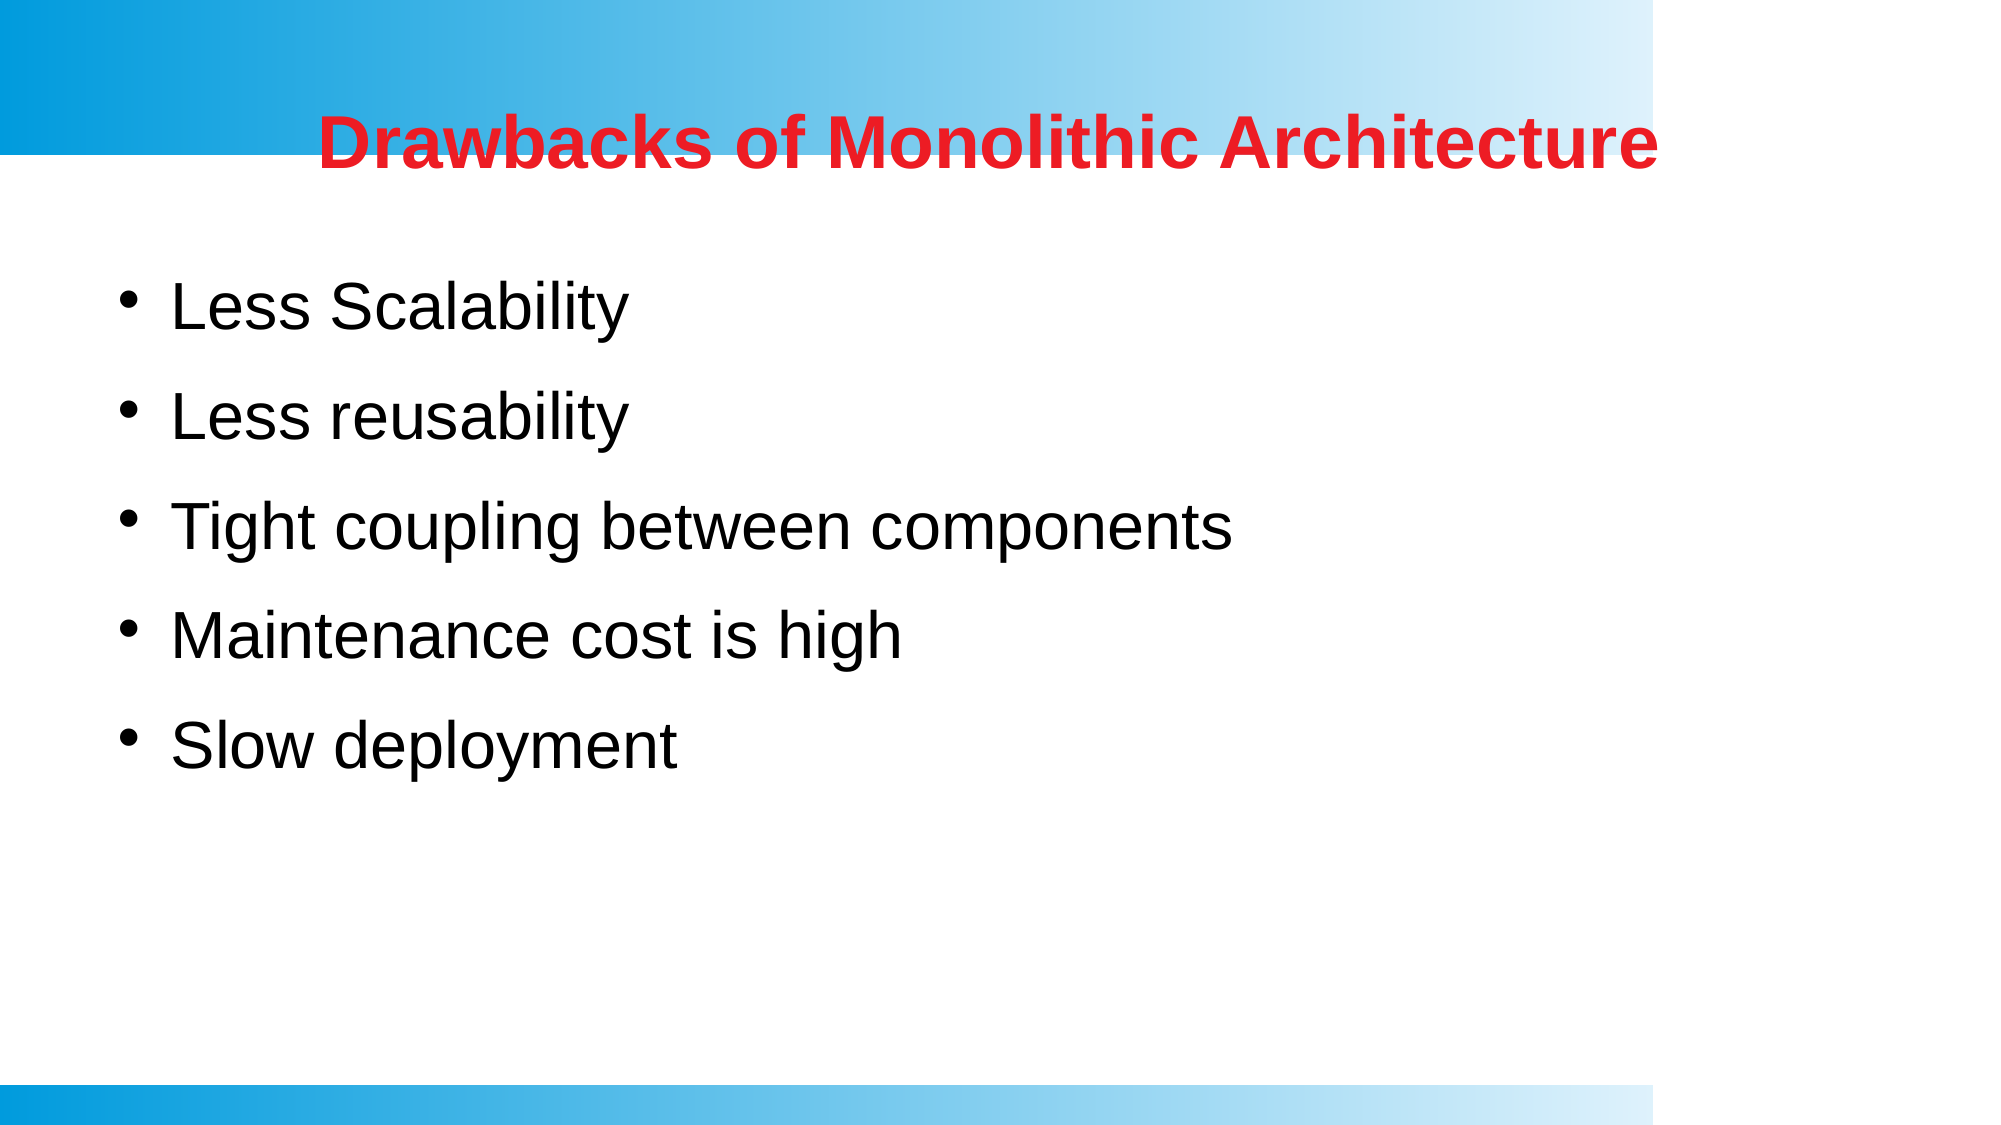

# Drawbacks of Monolithic Architecture
Less Scalability
Less reusability
Tight coupling between components
Maintenance cost is high
Slow deployment